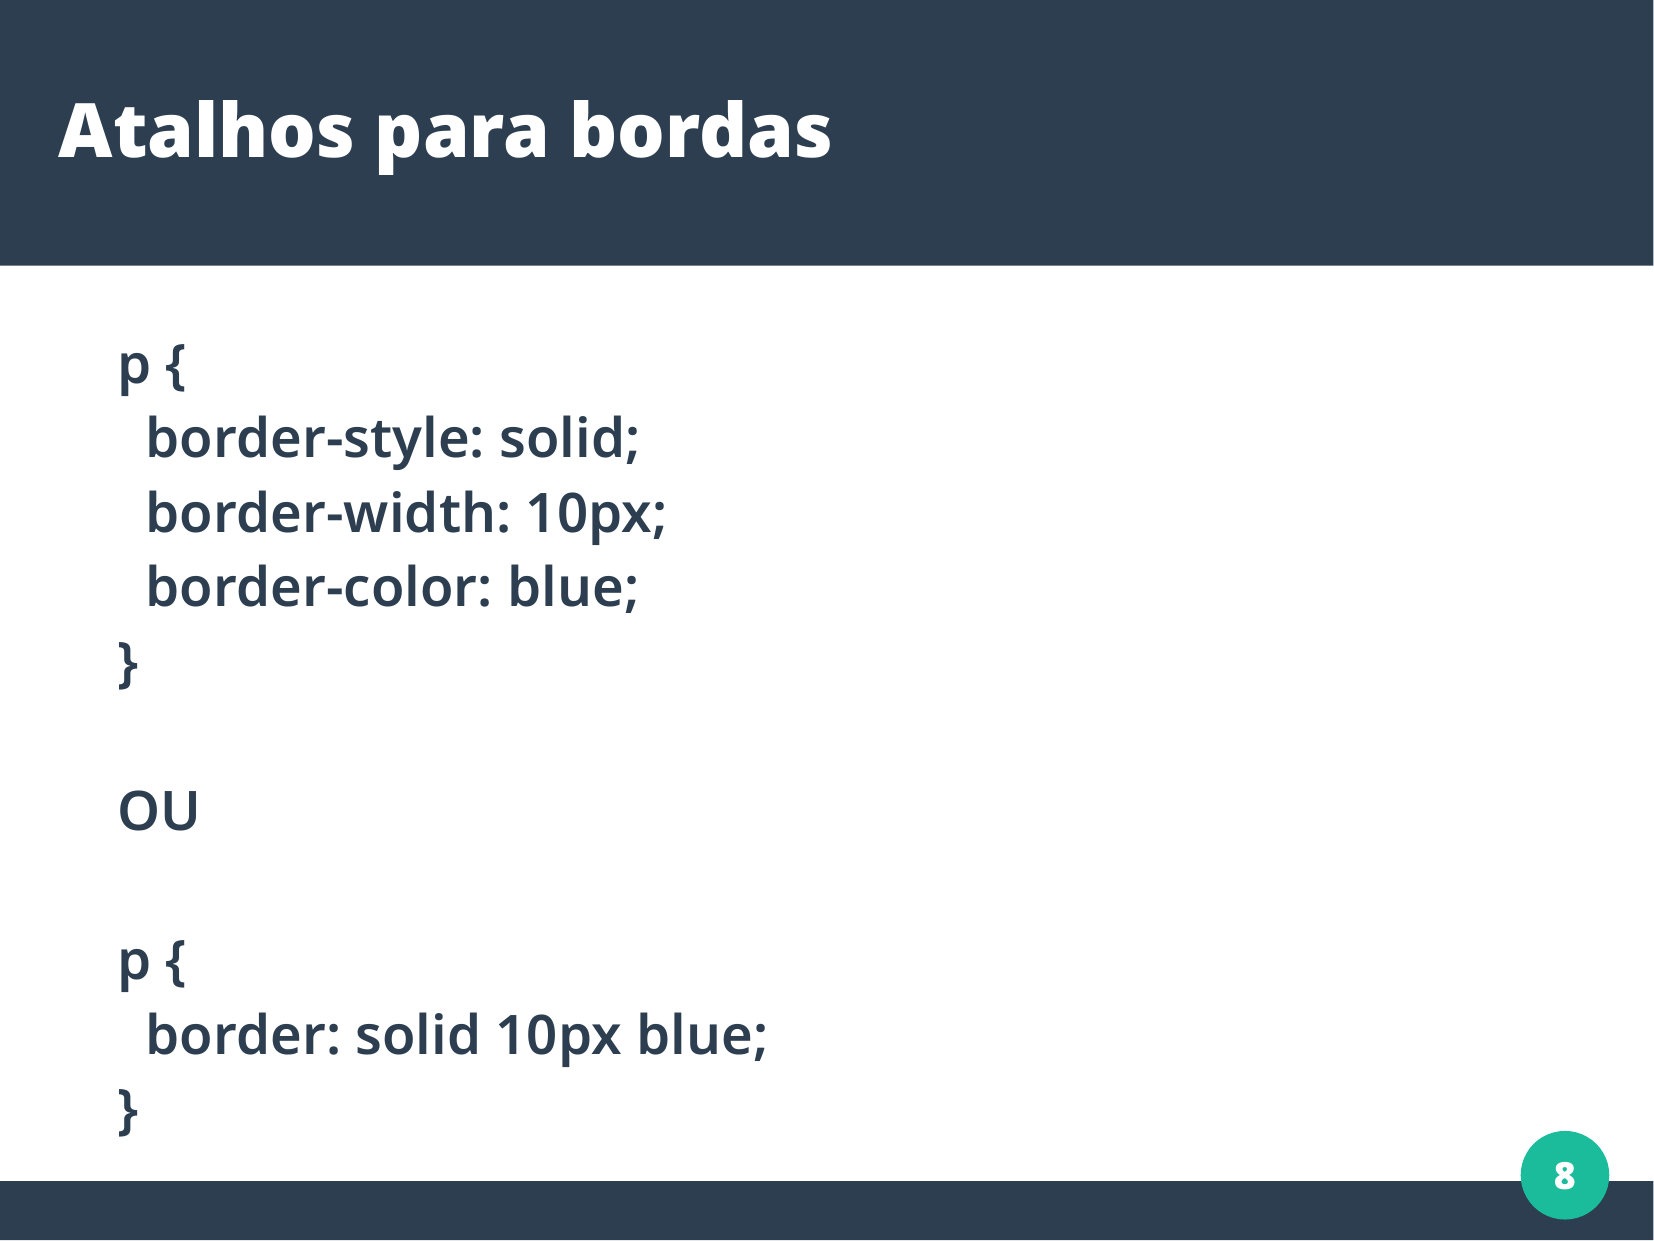

# Atalhos para bordas
p {
 border-style: solid;
 border-width: 10px;
 border-color: blue;
}
OU
p {
 border: solid 10px blue;
}
8